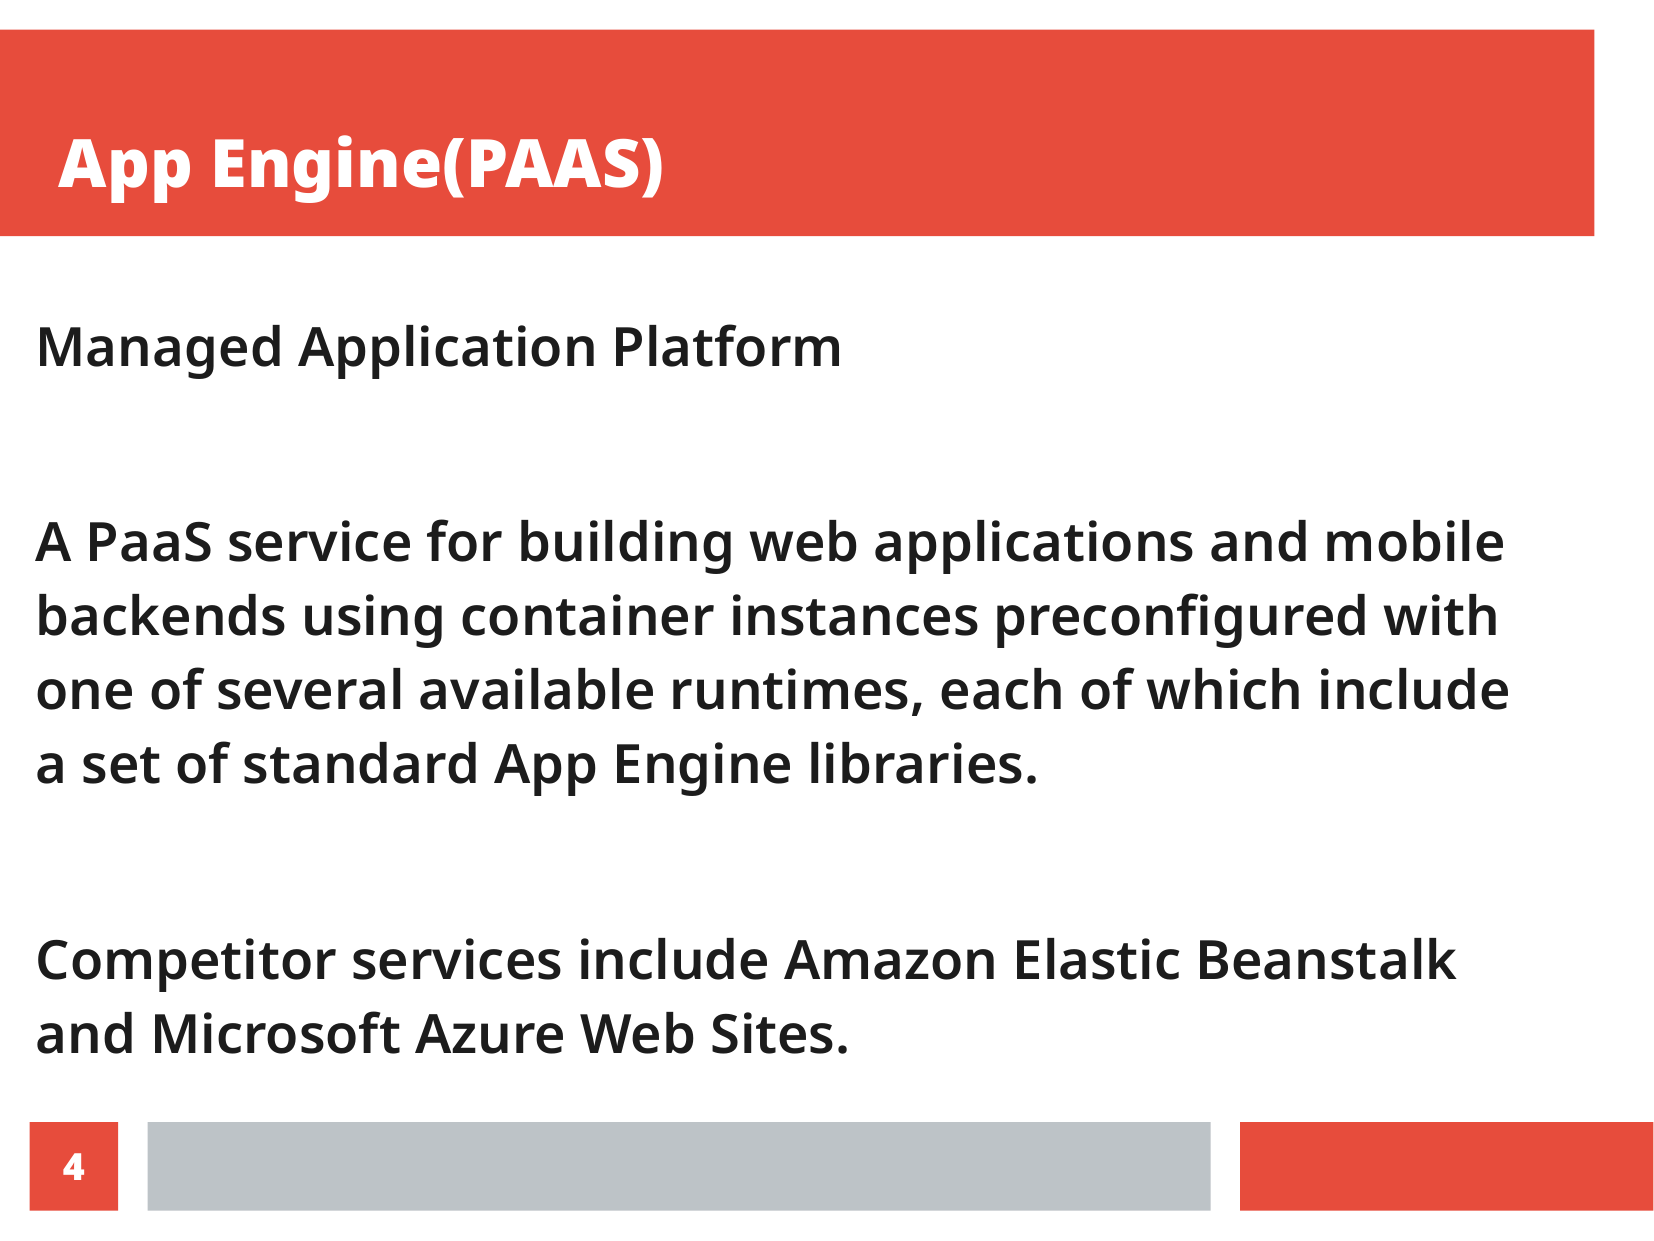

# App Engine(PAAS)
Managed Application Platform
A PaaS service for building web applications and mobile backends using container instances preconfigured with one of several available runtimes, each of which include a set of standard App Engine libraries.
Competitor services include Amazon Elastic Beanstalk and Microsoft Azure Web Sites.
4